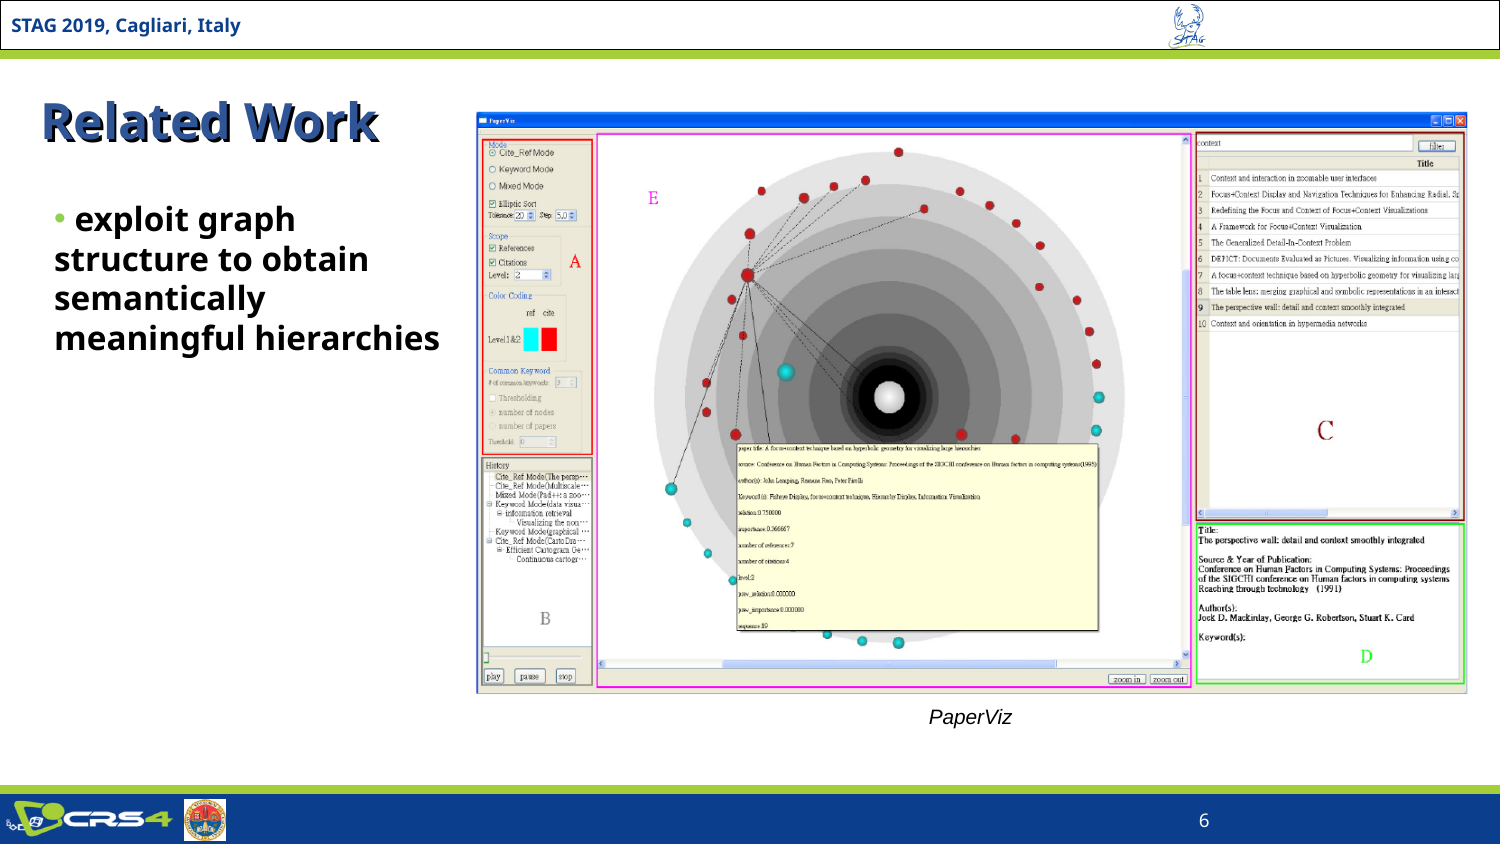

# Related Work
 exploit graph structure to obtain semantically meaningful hierarchies
PaperViz